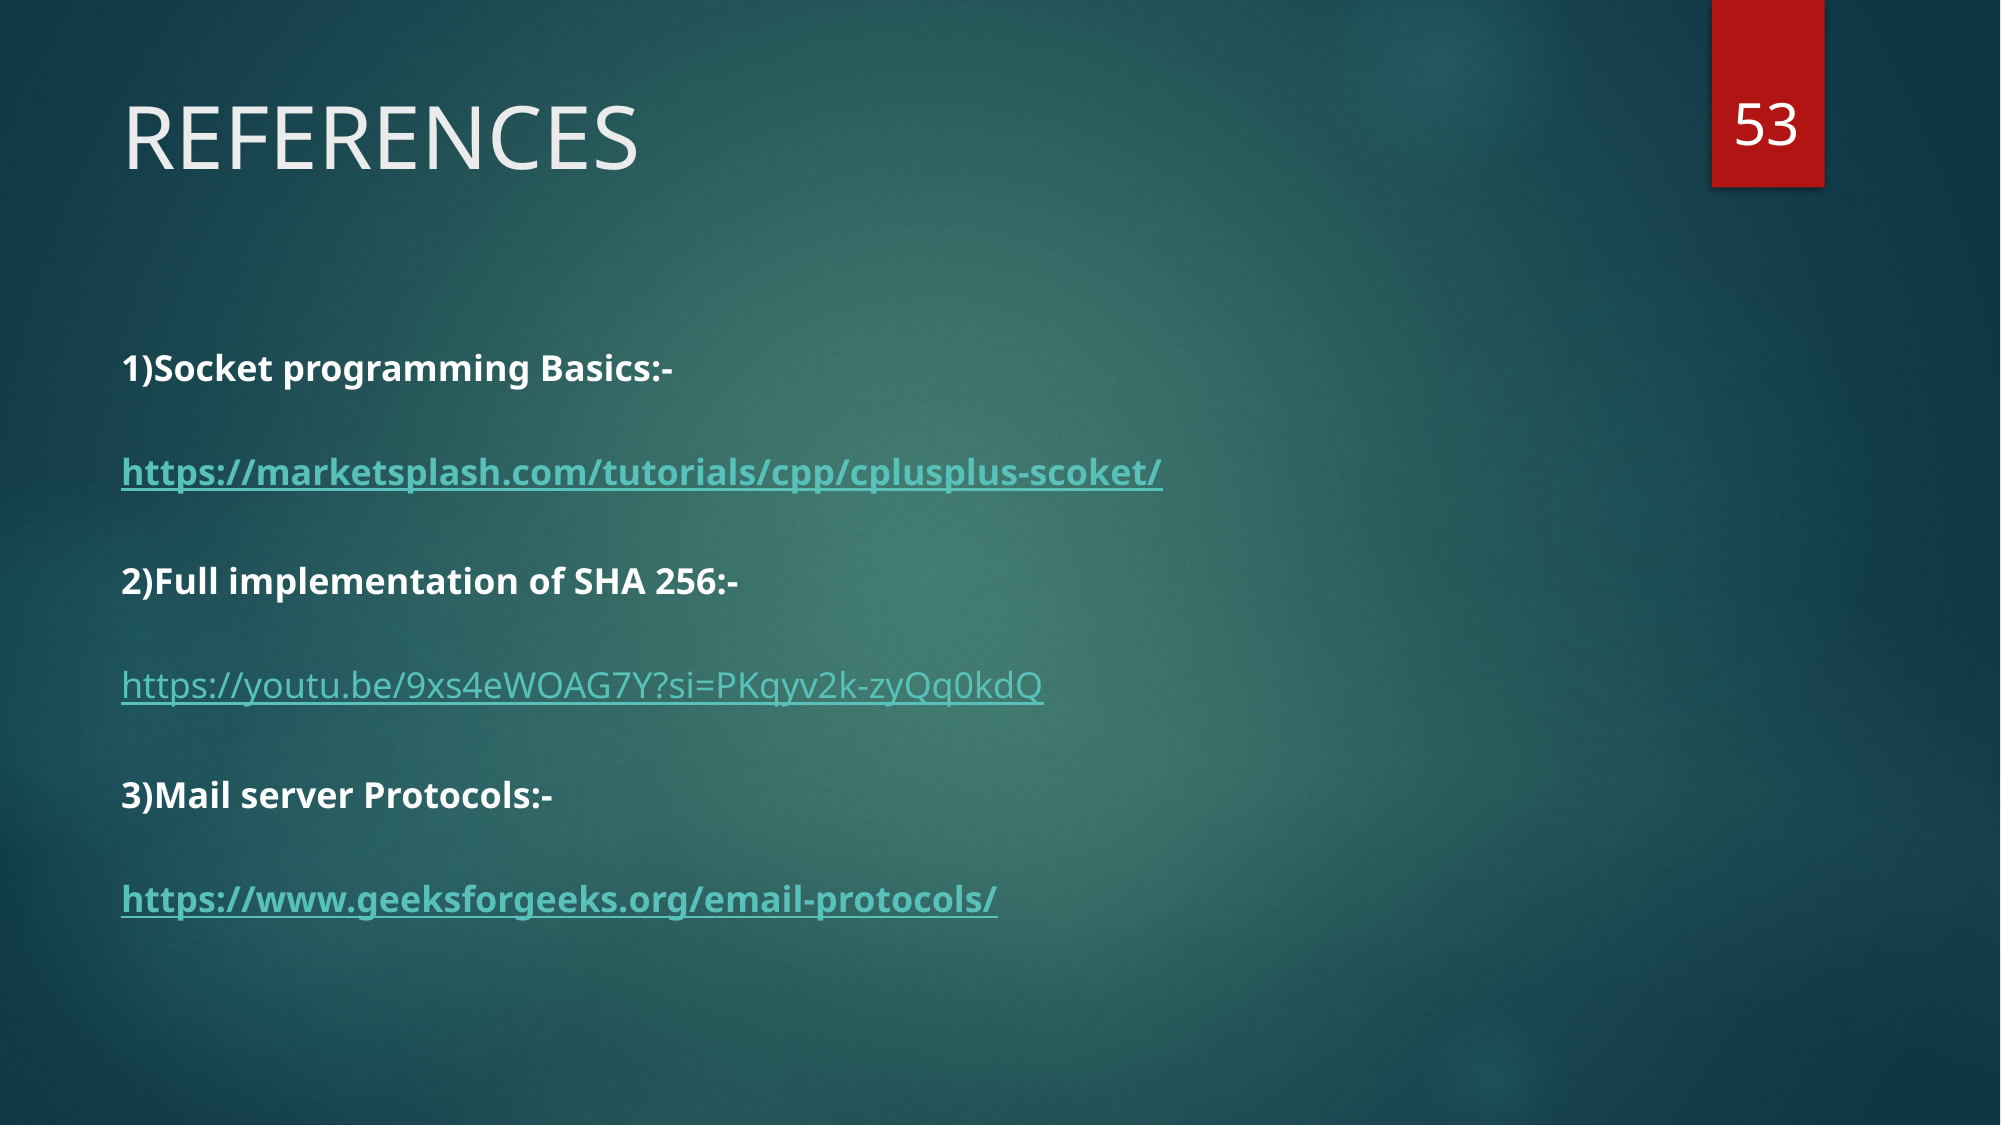

53
# REFERENCES
1)Socket programming Basics:-
https://marketsplash.com/tutorials/cpp/cplusplus-scoket/
2)Full implementation of SHA 256:-
https://youtu.be/9xs4eWOAG7Y?si=PKqyv2k-zyQq0kdQ
3)Mail server Protocols:-
https://www.geeksforgeeks.org/email-protocols/